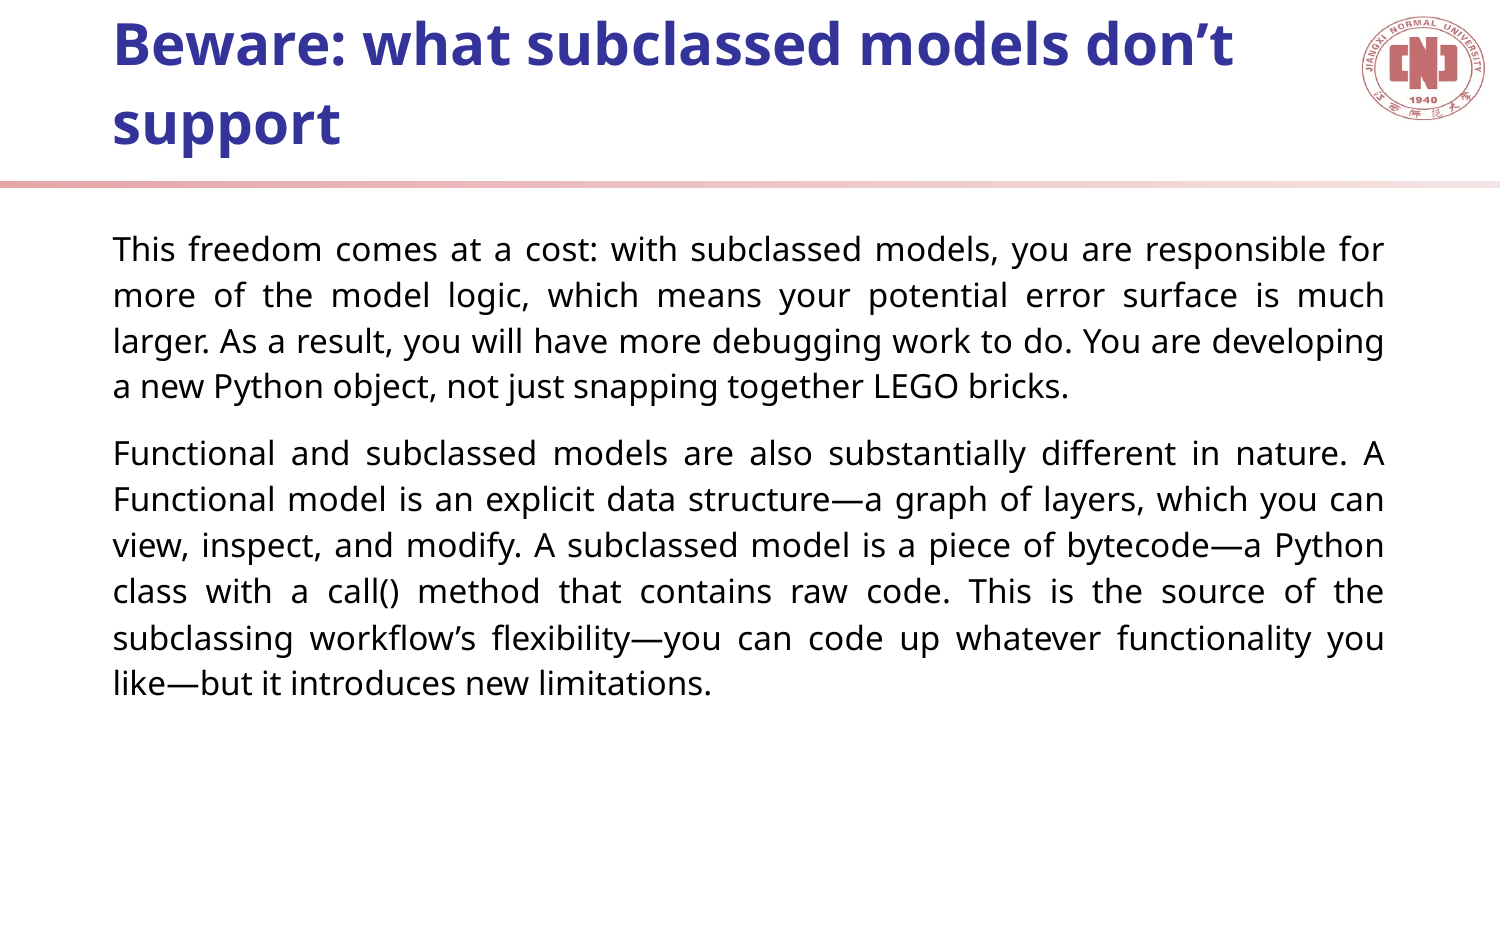

# Beware: what subclassed models don’t support
This freedom comes at a cost: with subclassed models, you are responsible for more of the model logic, which means your potential error surface is much larger. As a result, you will have more debugging work to do. You are developing a new Python object, not just snapping together LEGO bricks.
Functional and subclassed models are also substantially different in nature. A Functional model is an explicit data structure—a graph of layers, which you can view, inspect, and modify. A subclassed model is a piece of bytecode—a Python class with a call() method that contains raw code. This is the source of the subclassing workflow’s flexibility—you can code up whatever functionality you like—but it introduces new limitations.